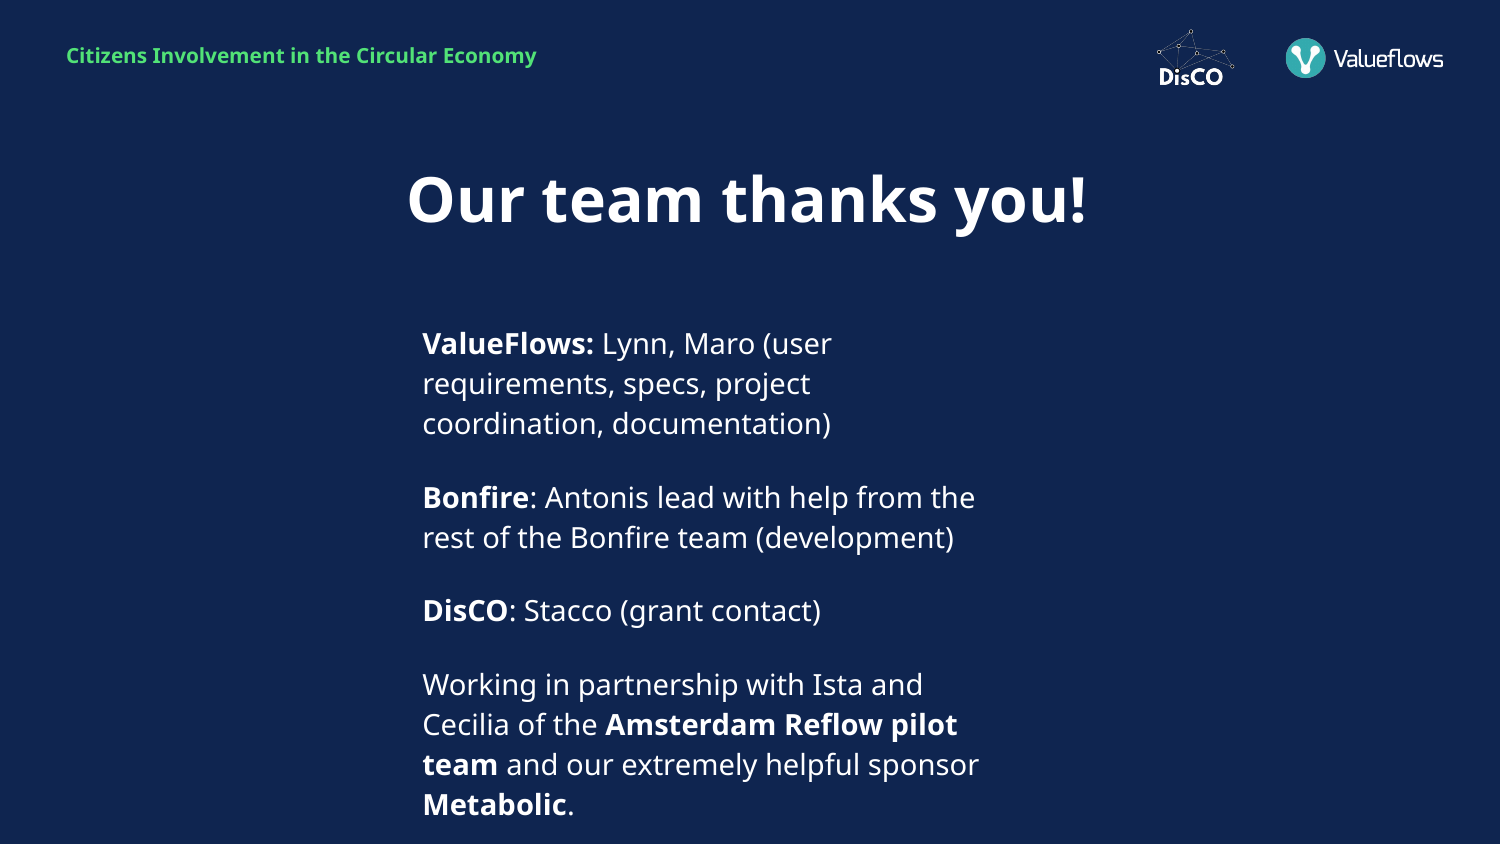

# Our team thanks you!
ValueFlows: Lynn, Maro (user requirements, specs, project coordination, documentation)
Bonfire: Antonis lead with help from the rest of the Bonfire team (development)
DisCO: Stacco (grant contact)
Working in partnership with Ista and Cecilia of the Amsterdam Reflow pilot team and our extremely helpful sponsor Metabolic.